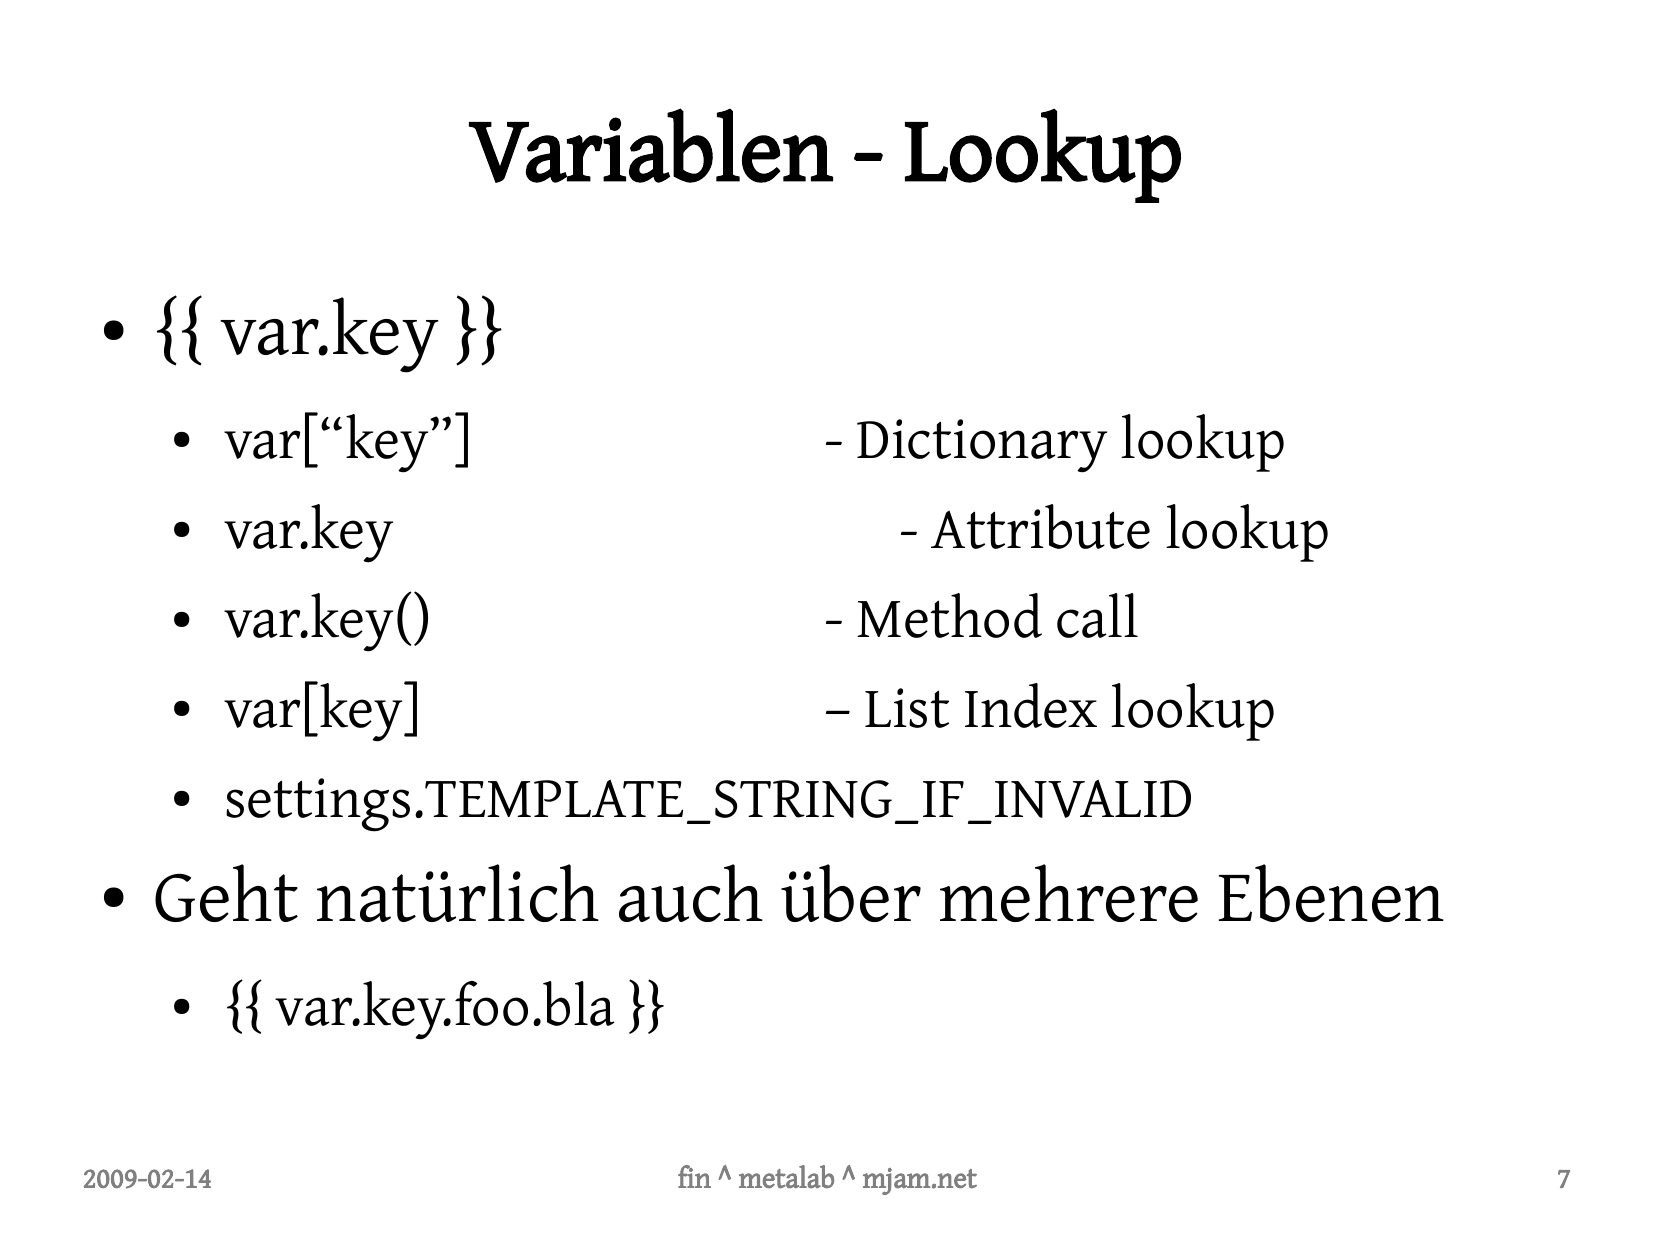

# Variablen - Lookup
{{ var.key }}
var[“key”]					- Dictionary lookup
var.key							- Attribute lookup
var.key()						- Method call
var[key]						– List Index lookup
settings.TEMPLATE_STRING_IF_INVALID
Geht natürlich auch über mehrere Ebenen
{{ var.key.foo.bla }}
2009-02-14
fin ^ metalab ^ mjam.net
7